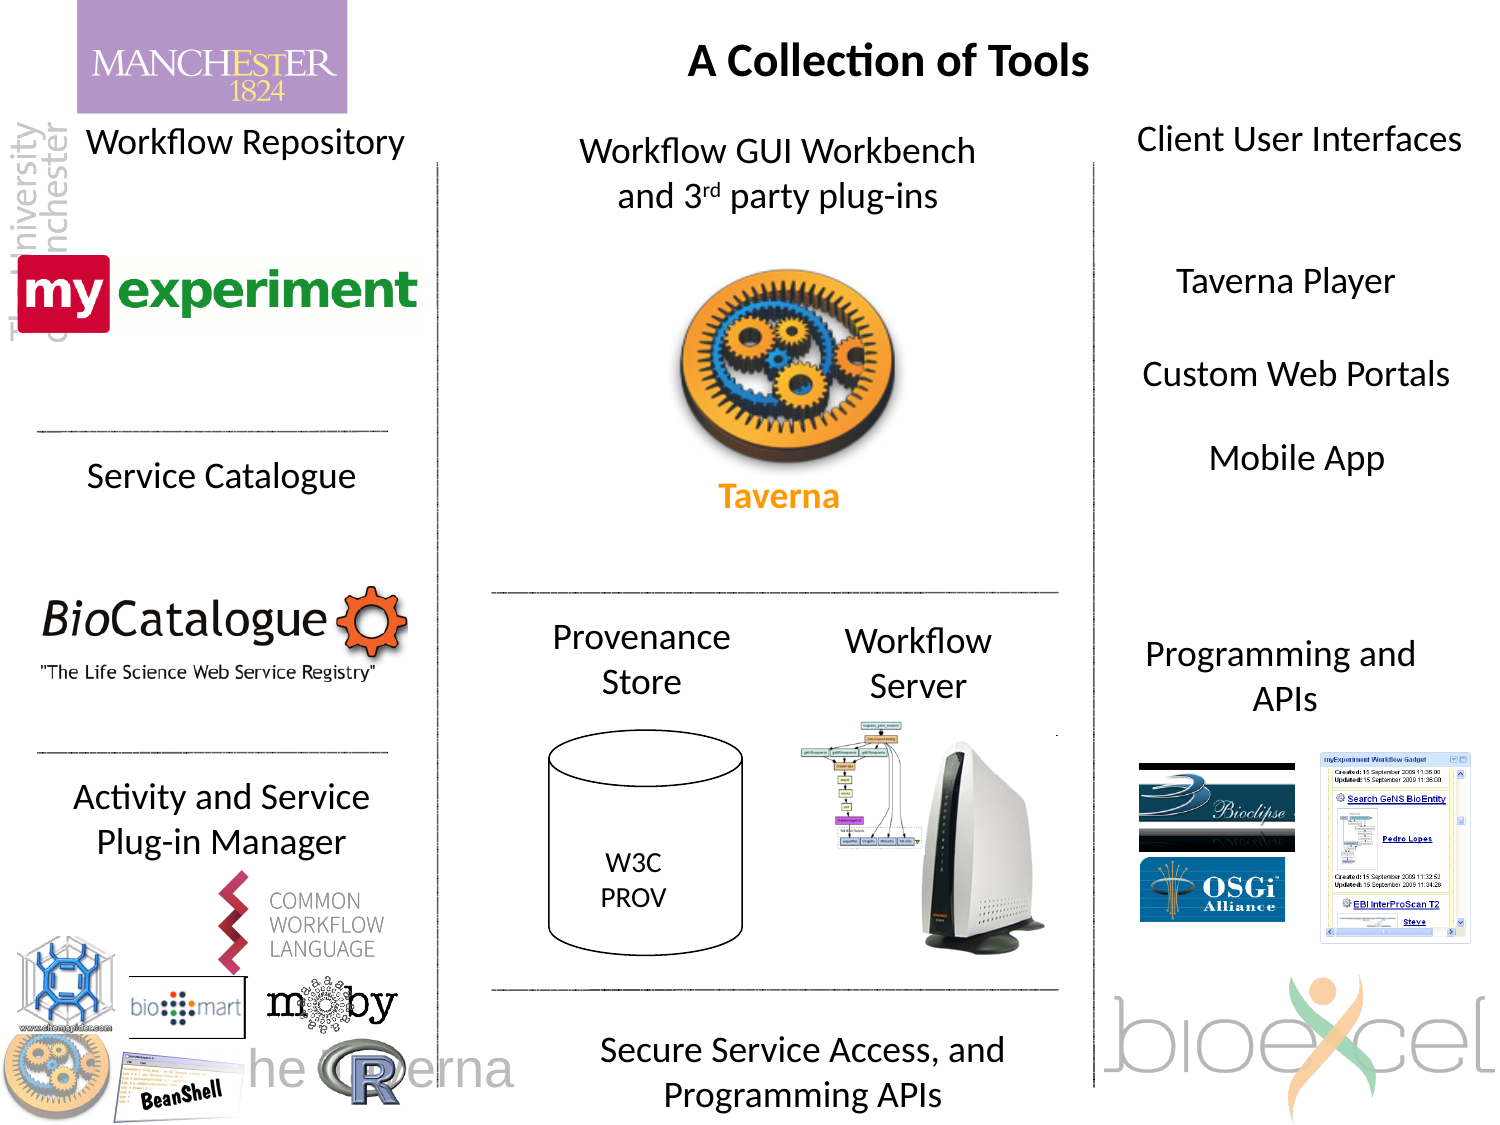

A Collection of Tools
Client User Interfaces
Workflow Repository
Workflow GUI Workbench
and 3rd party plug-ins
Taverna Player
Taverna
Custom Web Portals
Mobile App
Service Catalogue
Provenance Store
Workflow Server
Programming and
APIs
Activity and Service Plug-in Manager
W3C
PROV
Secure Service Access, and Programming APIs